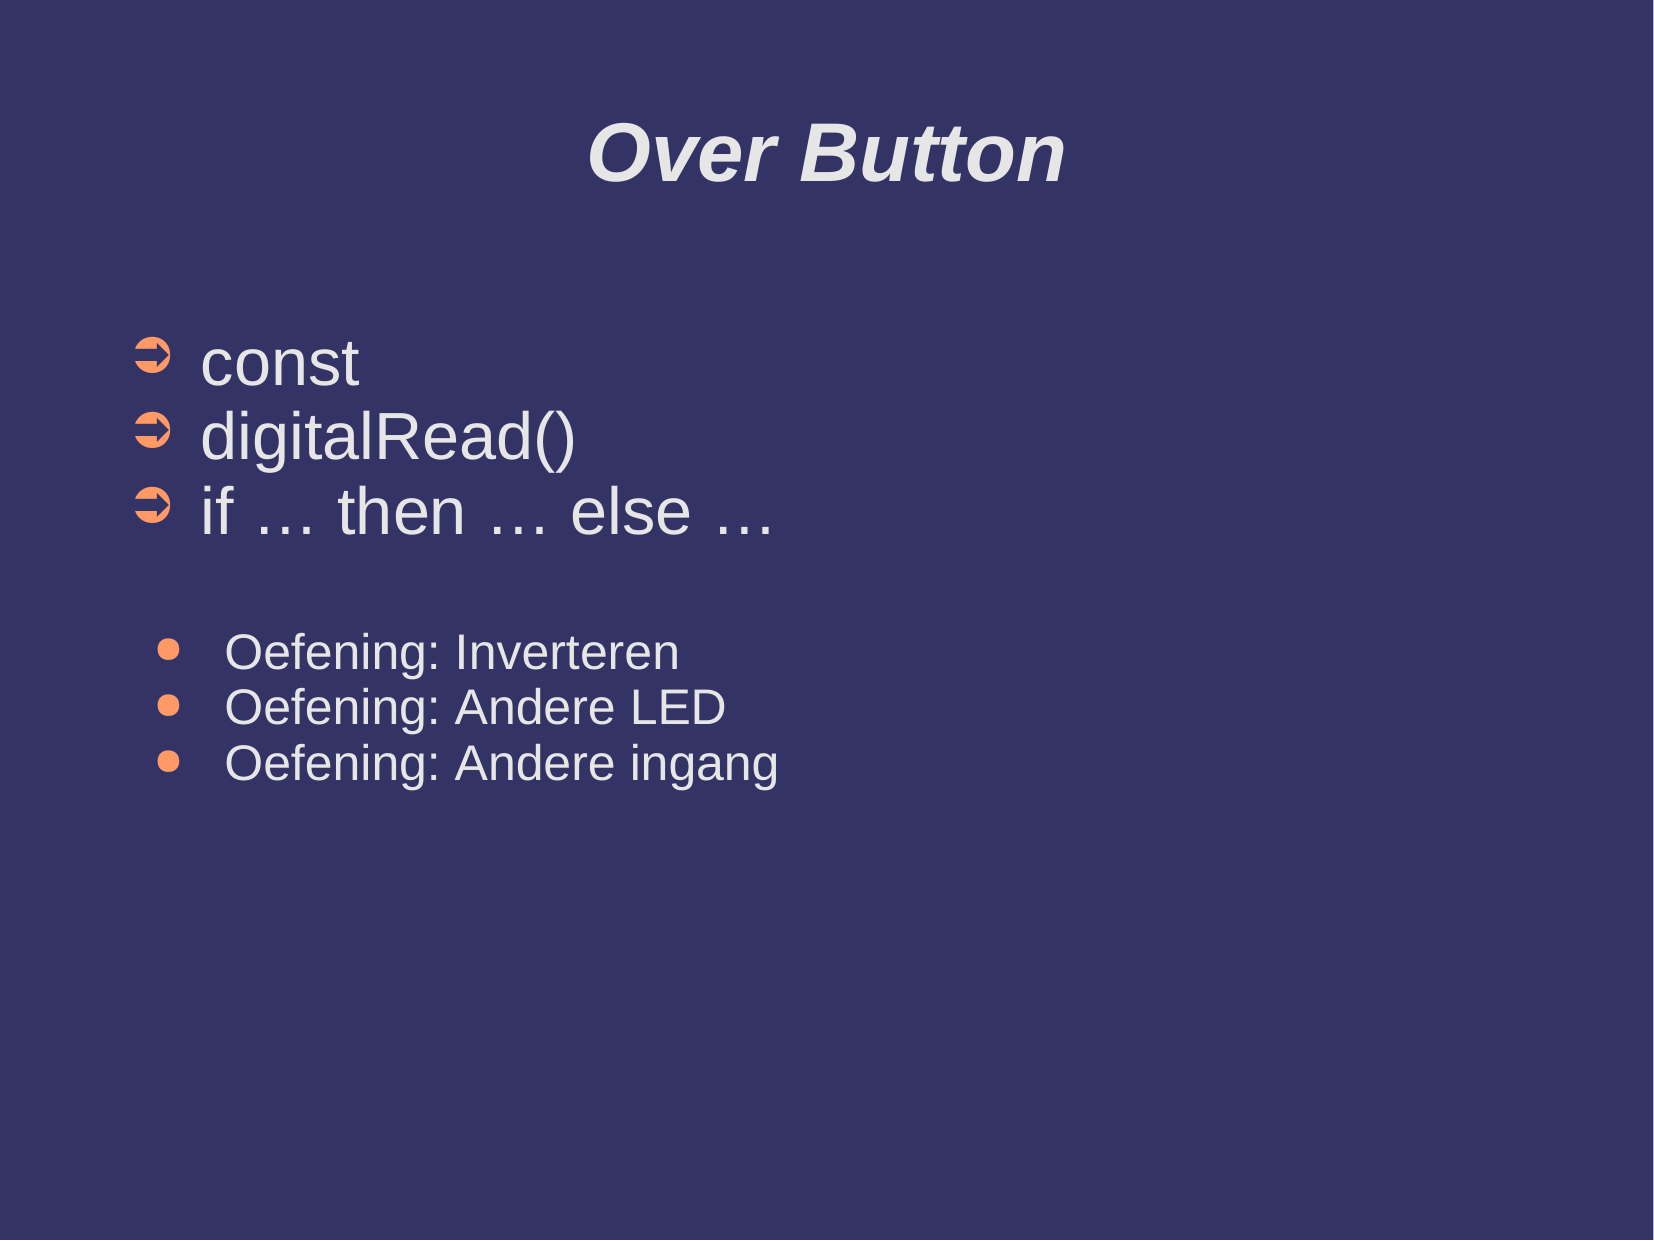

# Over Button
const
digitalRead()
if … then … else …
Oefening: Inverteren
Oefening: Andere LED
Oefening: Andere ingang